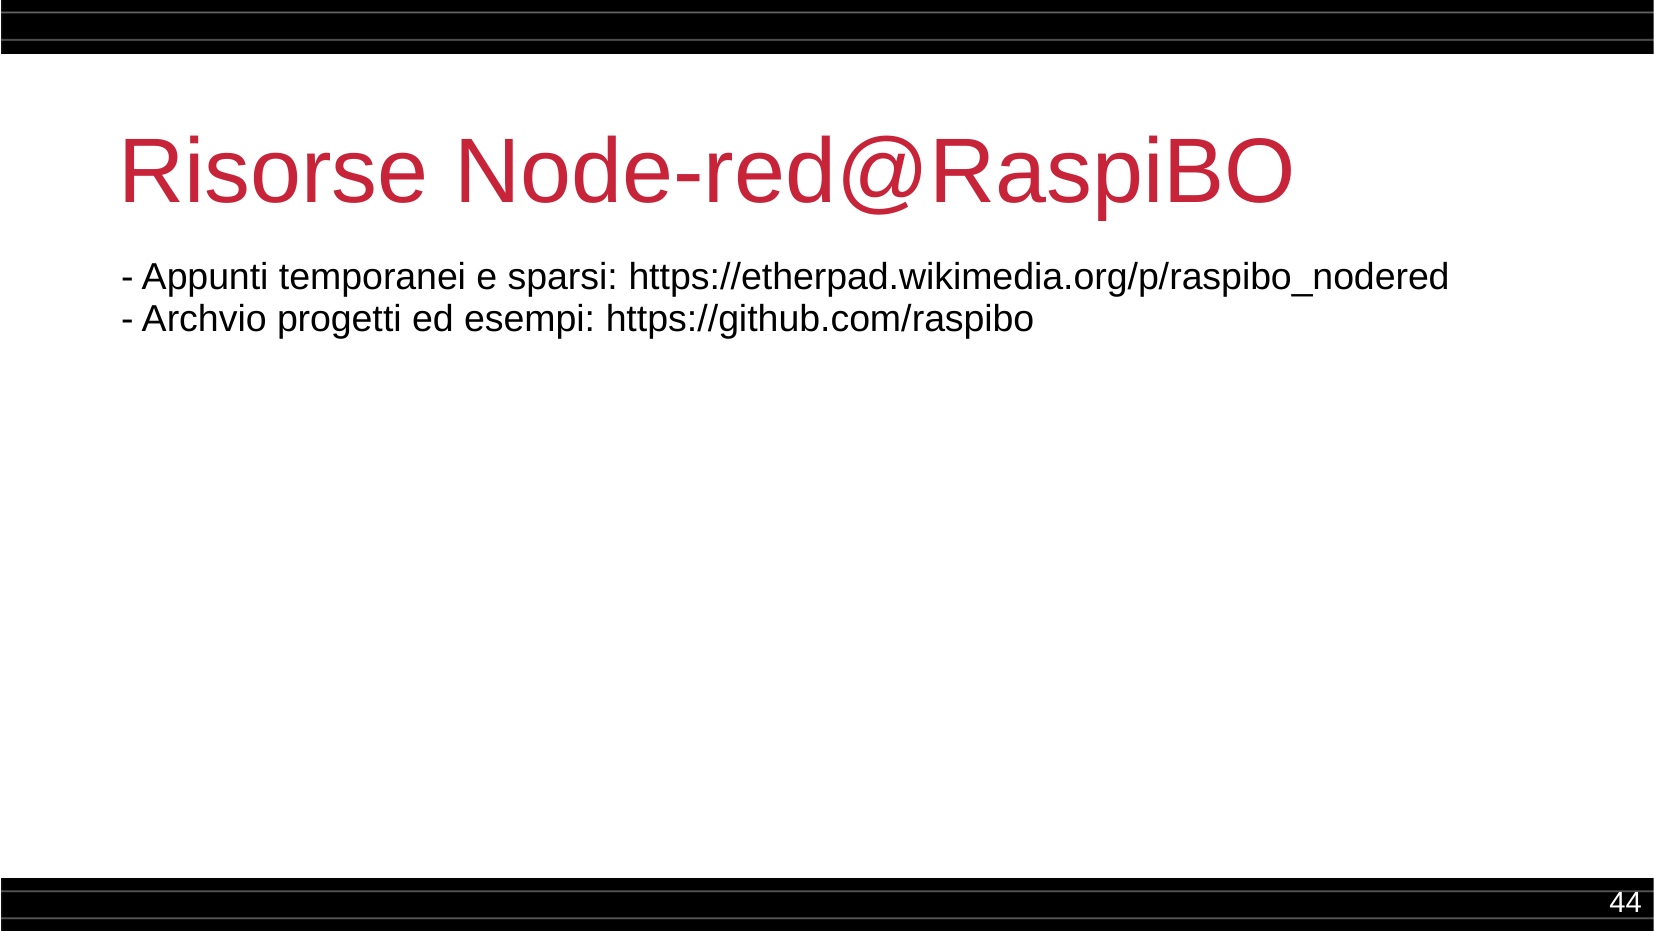

# Risorse Node-red@RaspiBO
- Appunti temporanei e sparsi: https://etherpad.wikimedia.org/p/raspibo_nodered
- Archvio progetti ed esempi: https://github.com/raspibo